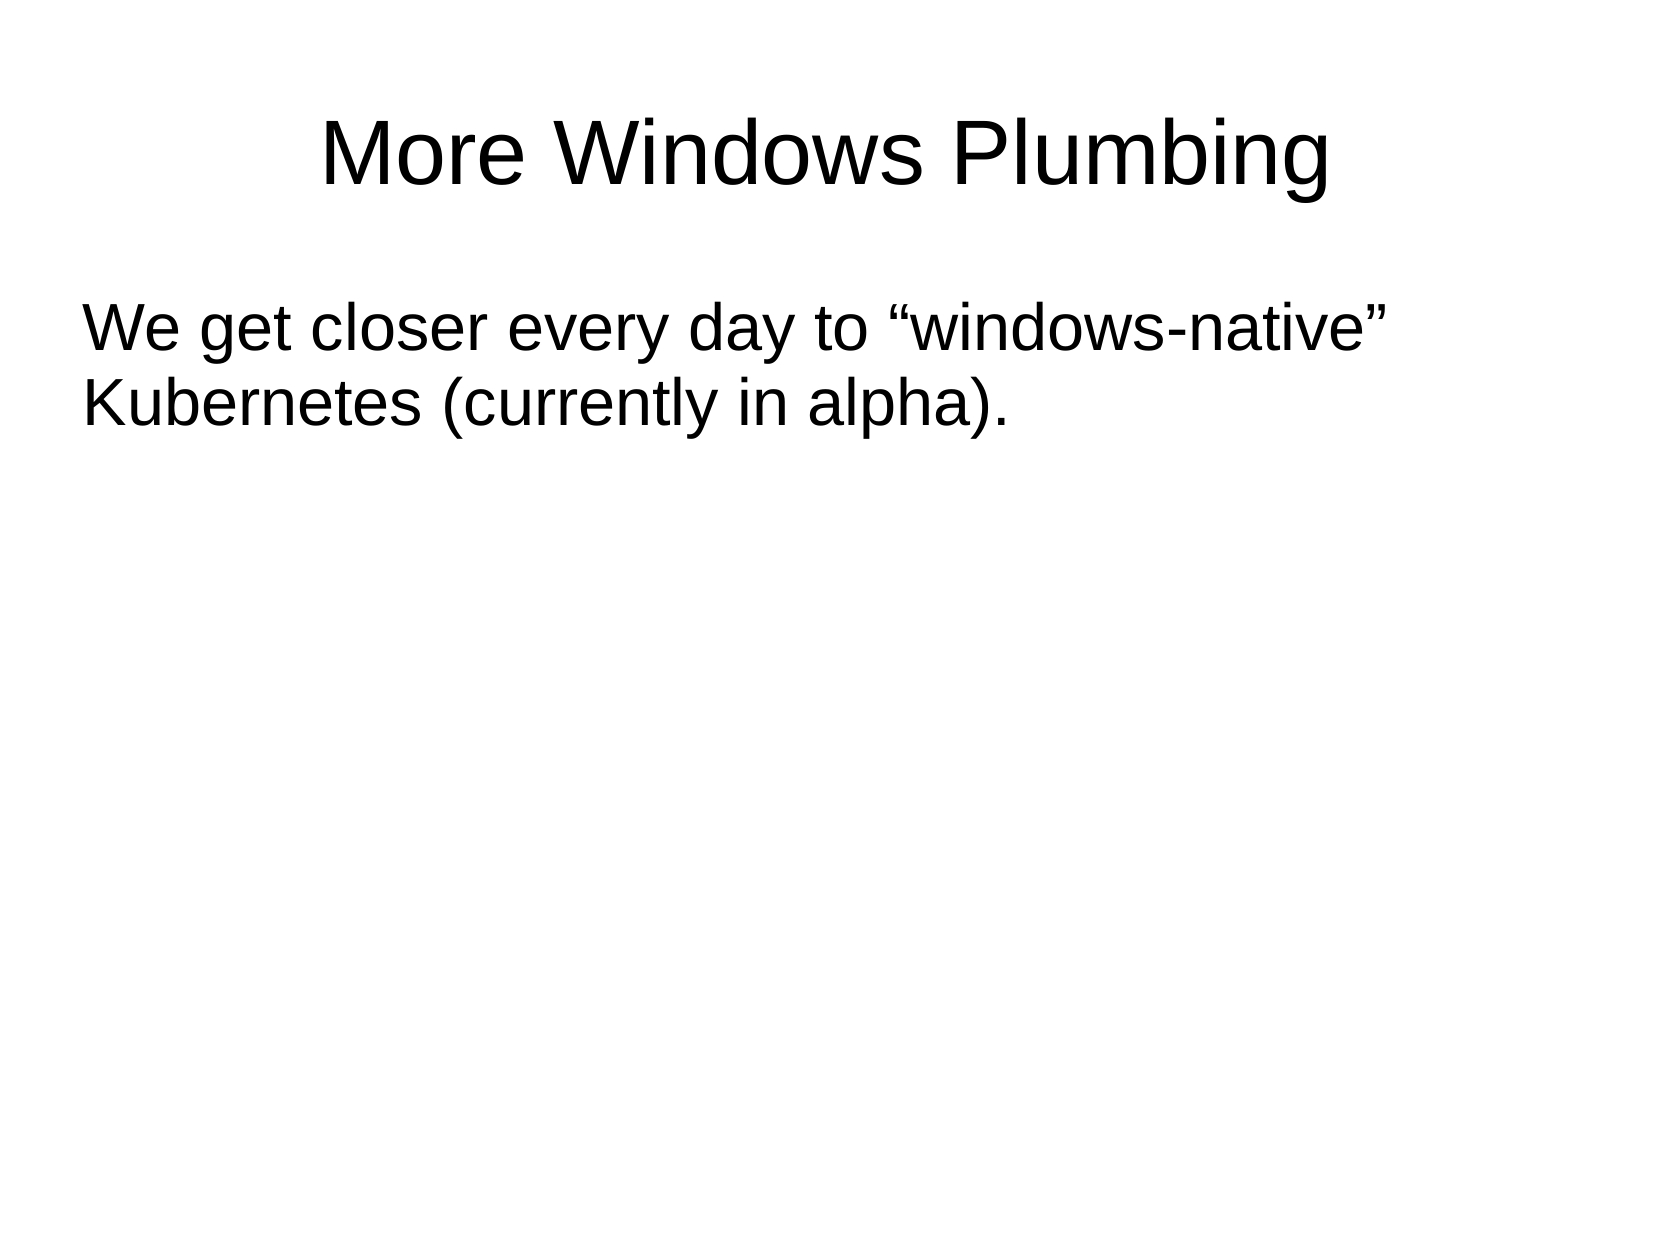

# More Windows Plumbing
We get closer every day to “windows-native” Kubernetes (currently in alpha).